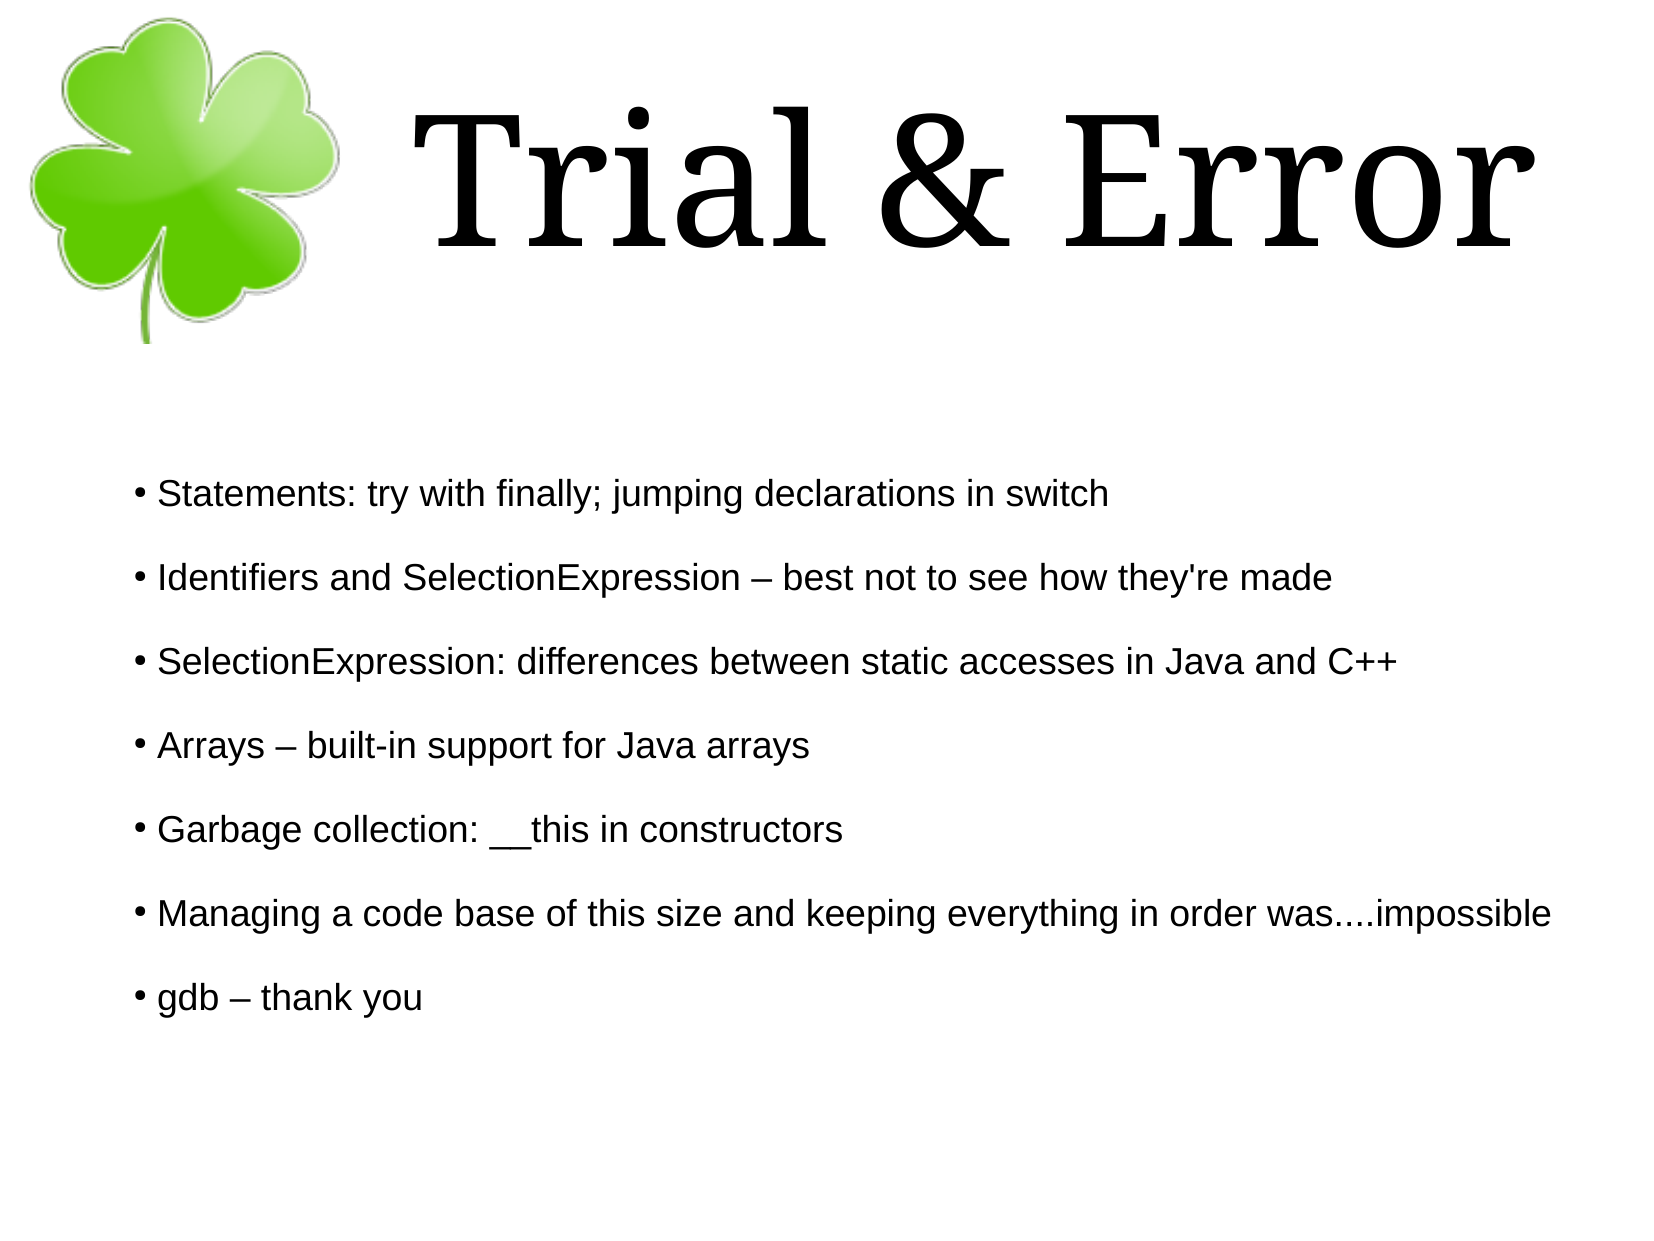

Trial & Error
 Statements: try with finally; jumping declarations in switch
 Identifiers and SelectionExpression – best not to see how they're made
 SelectionExpression: differences between static accesses in Java and C++
 Arrays – built-in support for Java arrays
 Garbage collection: __this in constructors
 Managing a code base of this size and keeping everything in order was....impossible
 gdb – thank you